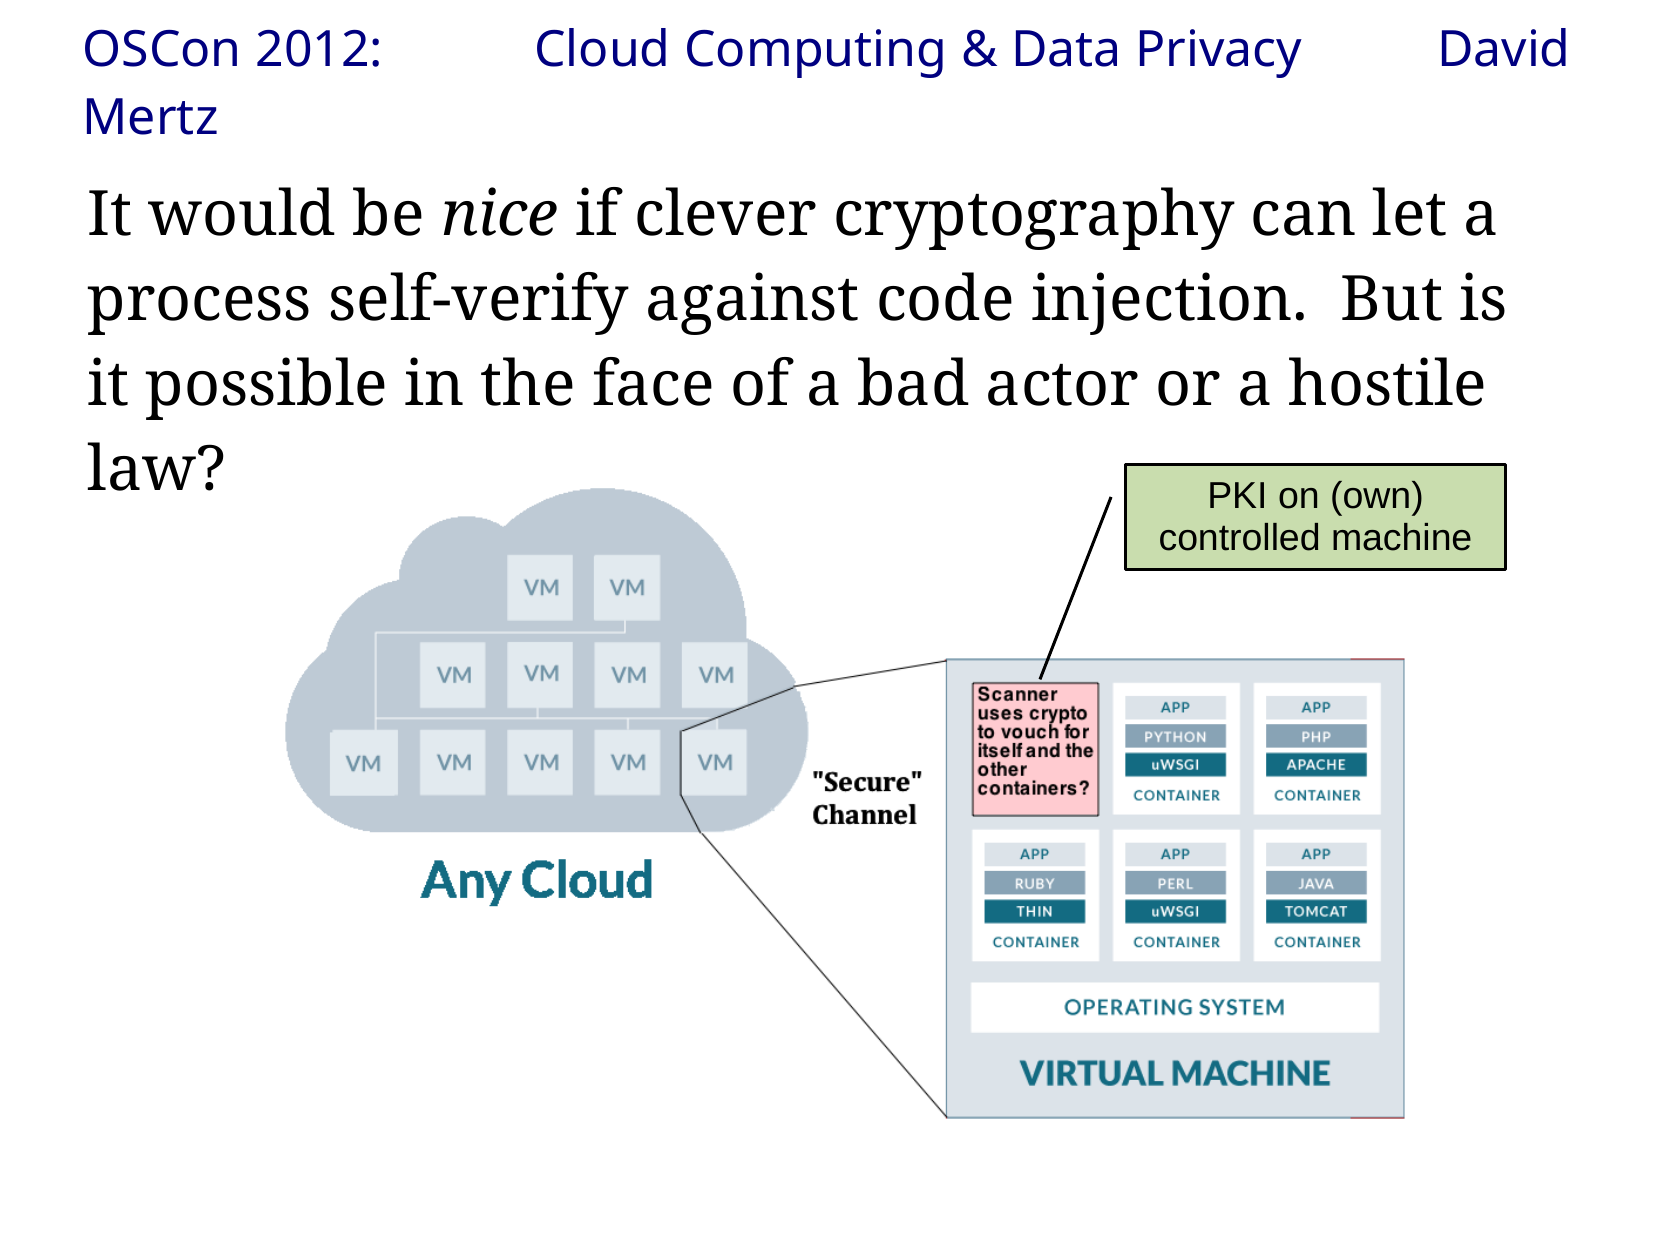

# OSCon 2012: 		Cloud Computing & Data Privacy		David Mertz
It would be nice if clever cryptography can let a process self-verify against code injection. But is it possible in the face of a bad actor or a hostile law?
PKI on (own)
controlled machine